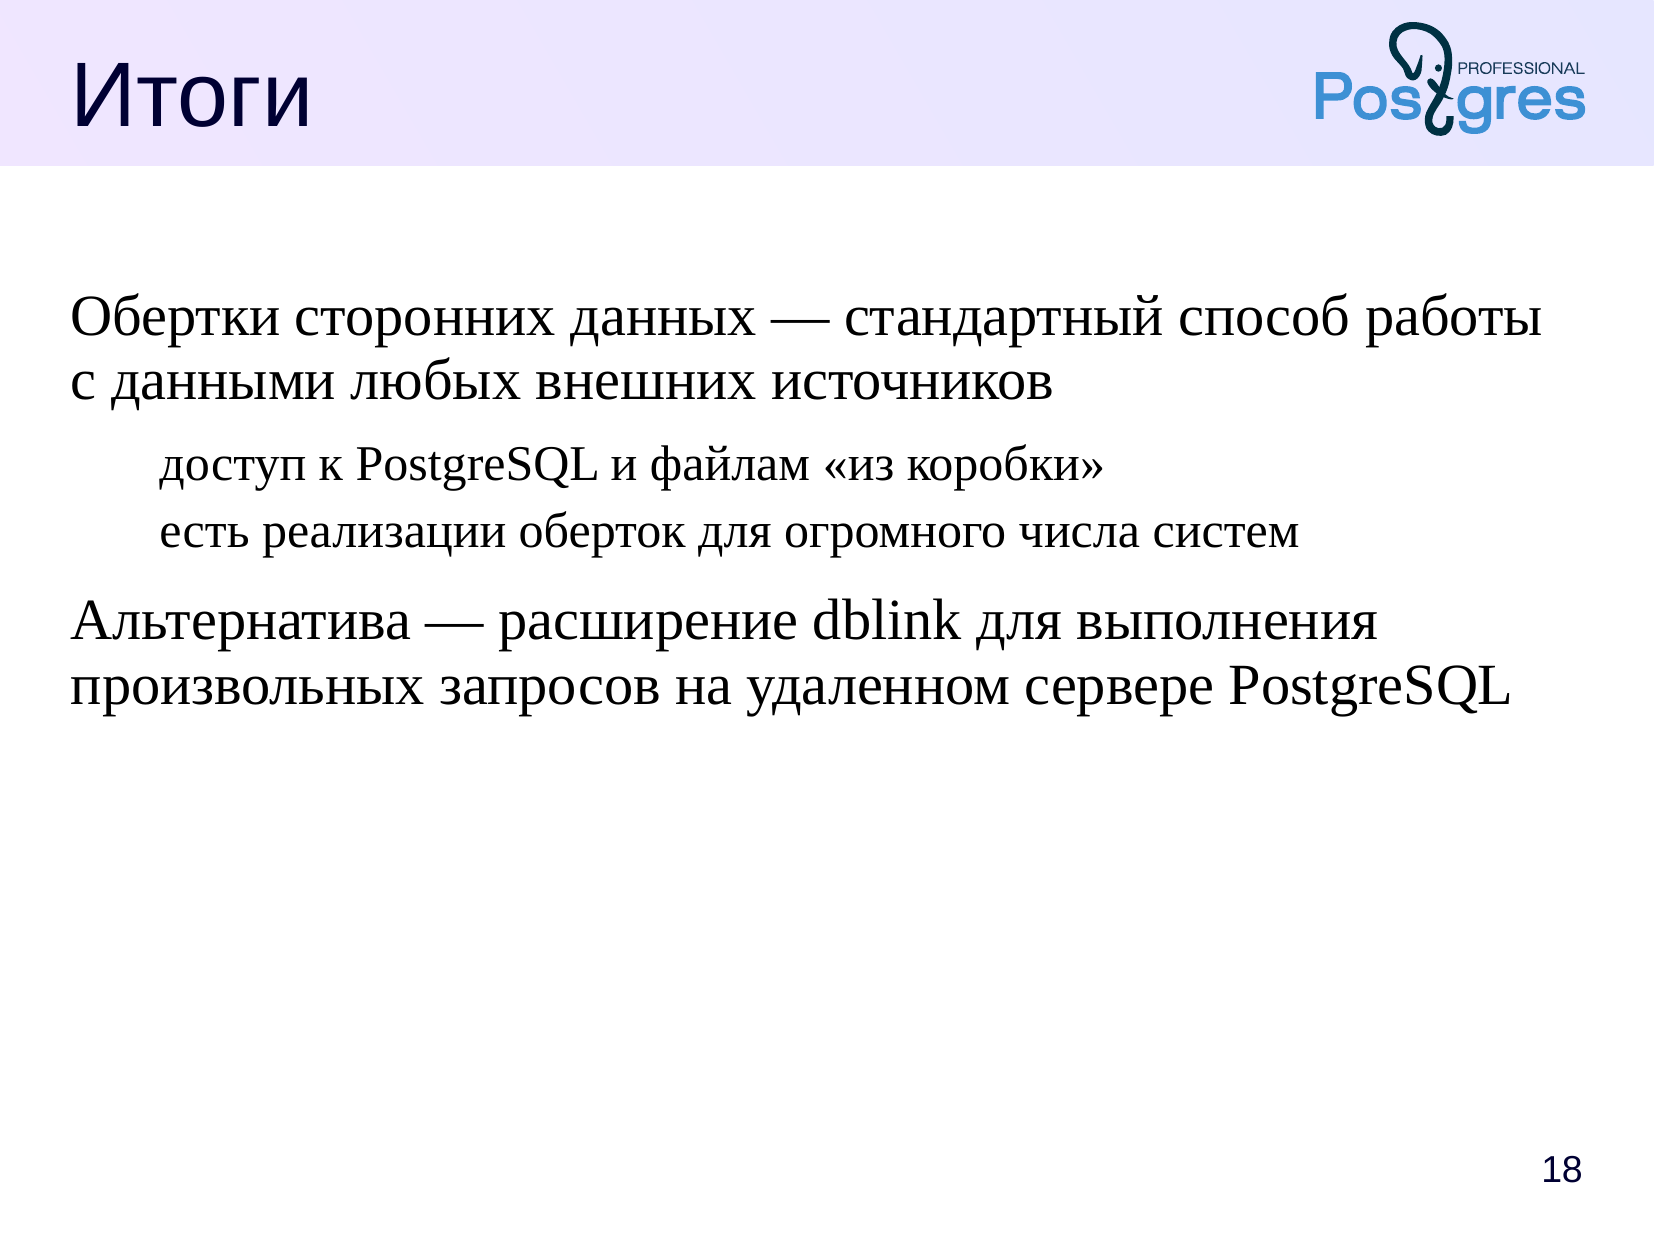

# Итоги
Обертки сторонних данных — стандартный способ работы с данными любых внешних источников
доступ к PostgreSQL и файлам «из коробки»
есть реализации оберток для огромного числа систем
Альтернатива — расширение dblink для выполнения произвольных запросов на удаленном сервере PostgreSQL